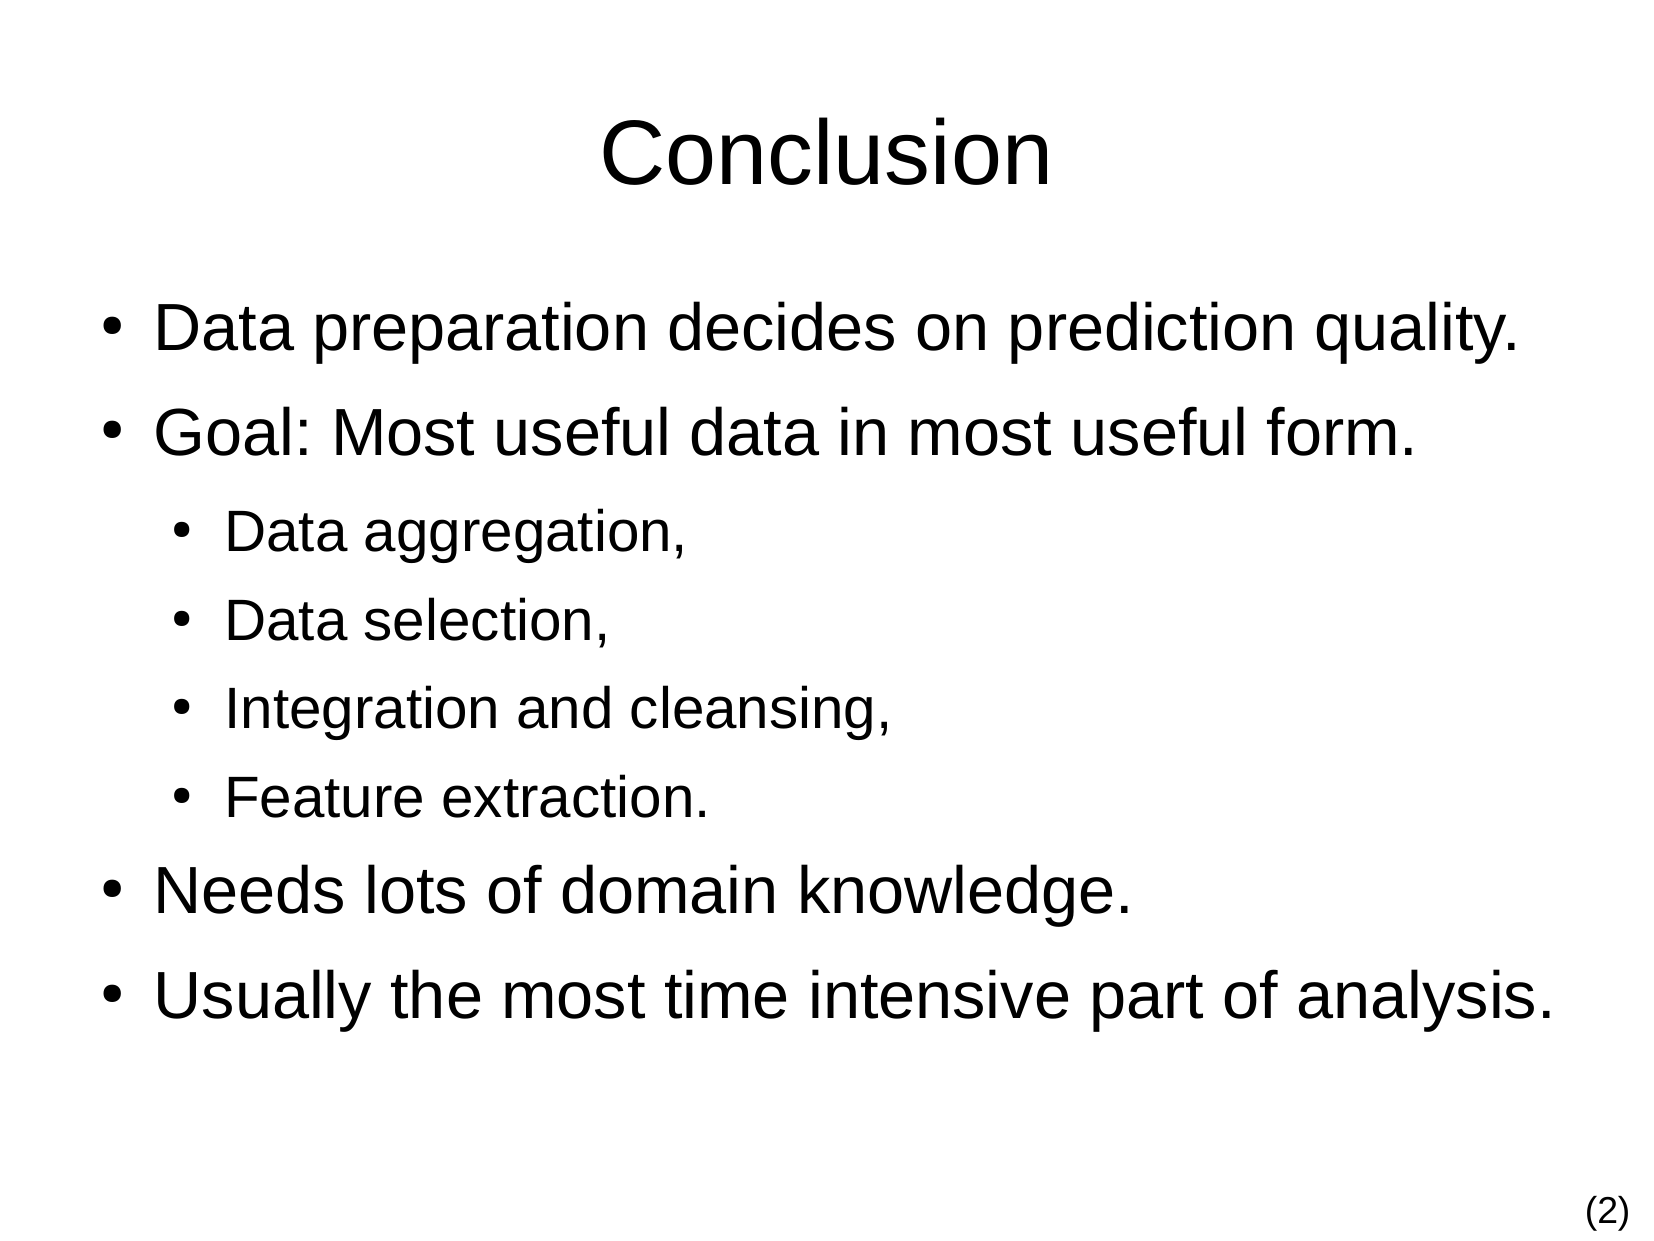

# Conclusion
Data preparation decides on prediction quality.
Goal: Most useful data in most useful form.
Data aggregation,
Data selection,
Integration and cleansing,
Feature extraction.
Needs lots of domain knowledge.
Usually the most time intensive part of analysis.
(2)